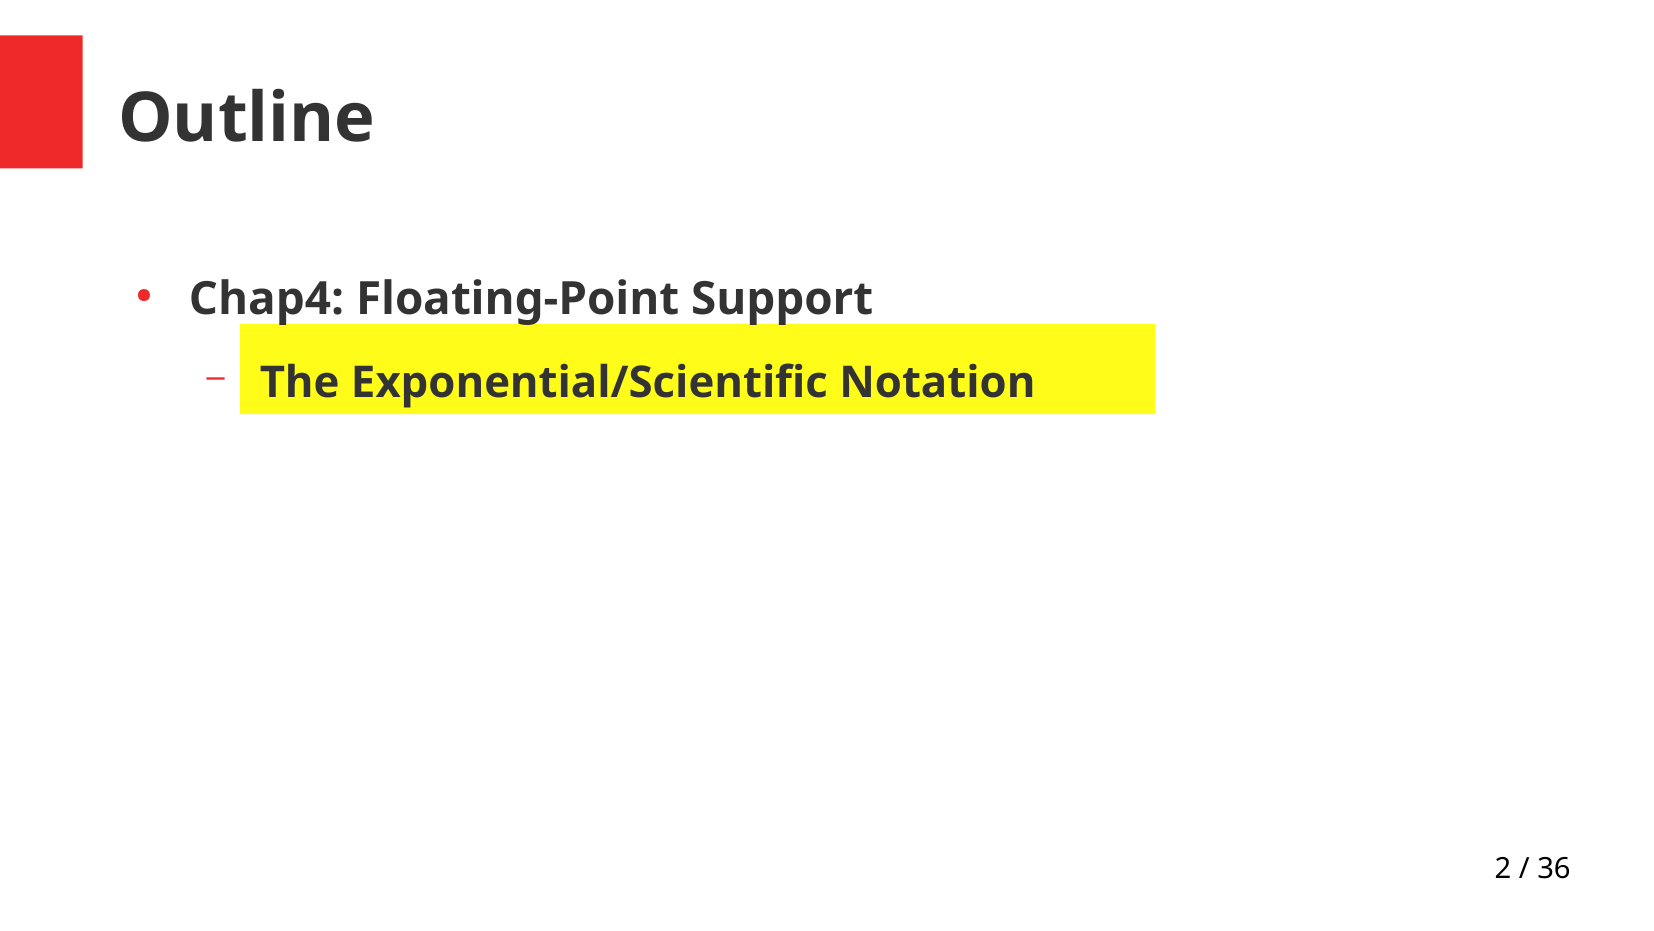

# Outline
Chap4: Floating-Point Support
The Exponential/Scientific Notation
2